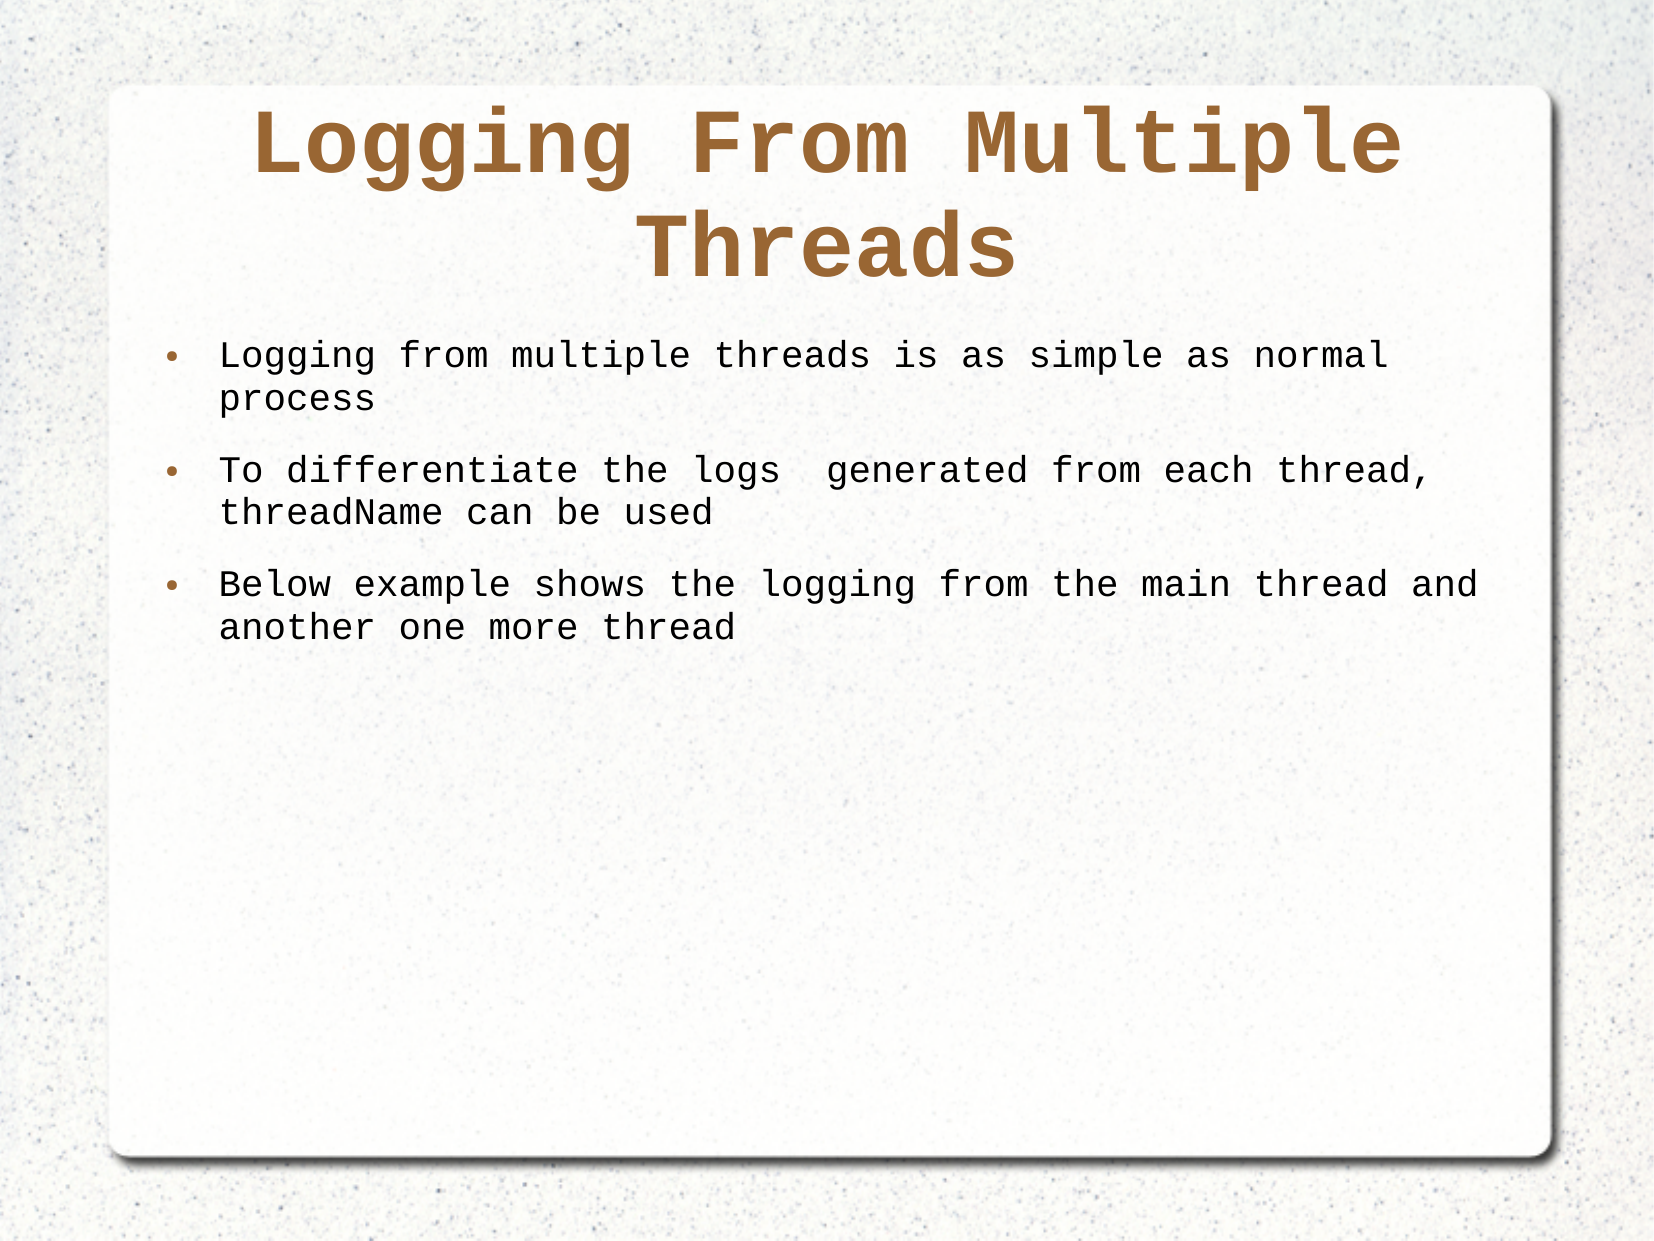

# Logging From Multiple Threads
Logging from multiple threads is as simple as normal process
To differentiate the logs generated from each thread, threadName can be used
Below example shows the logging from the main thread and another one more thread